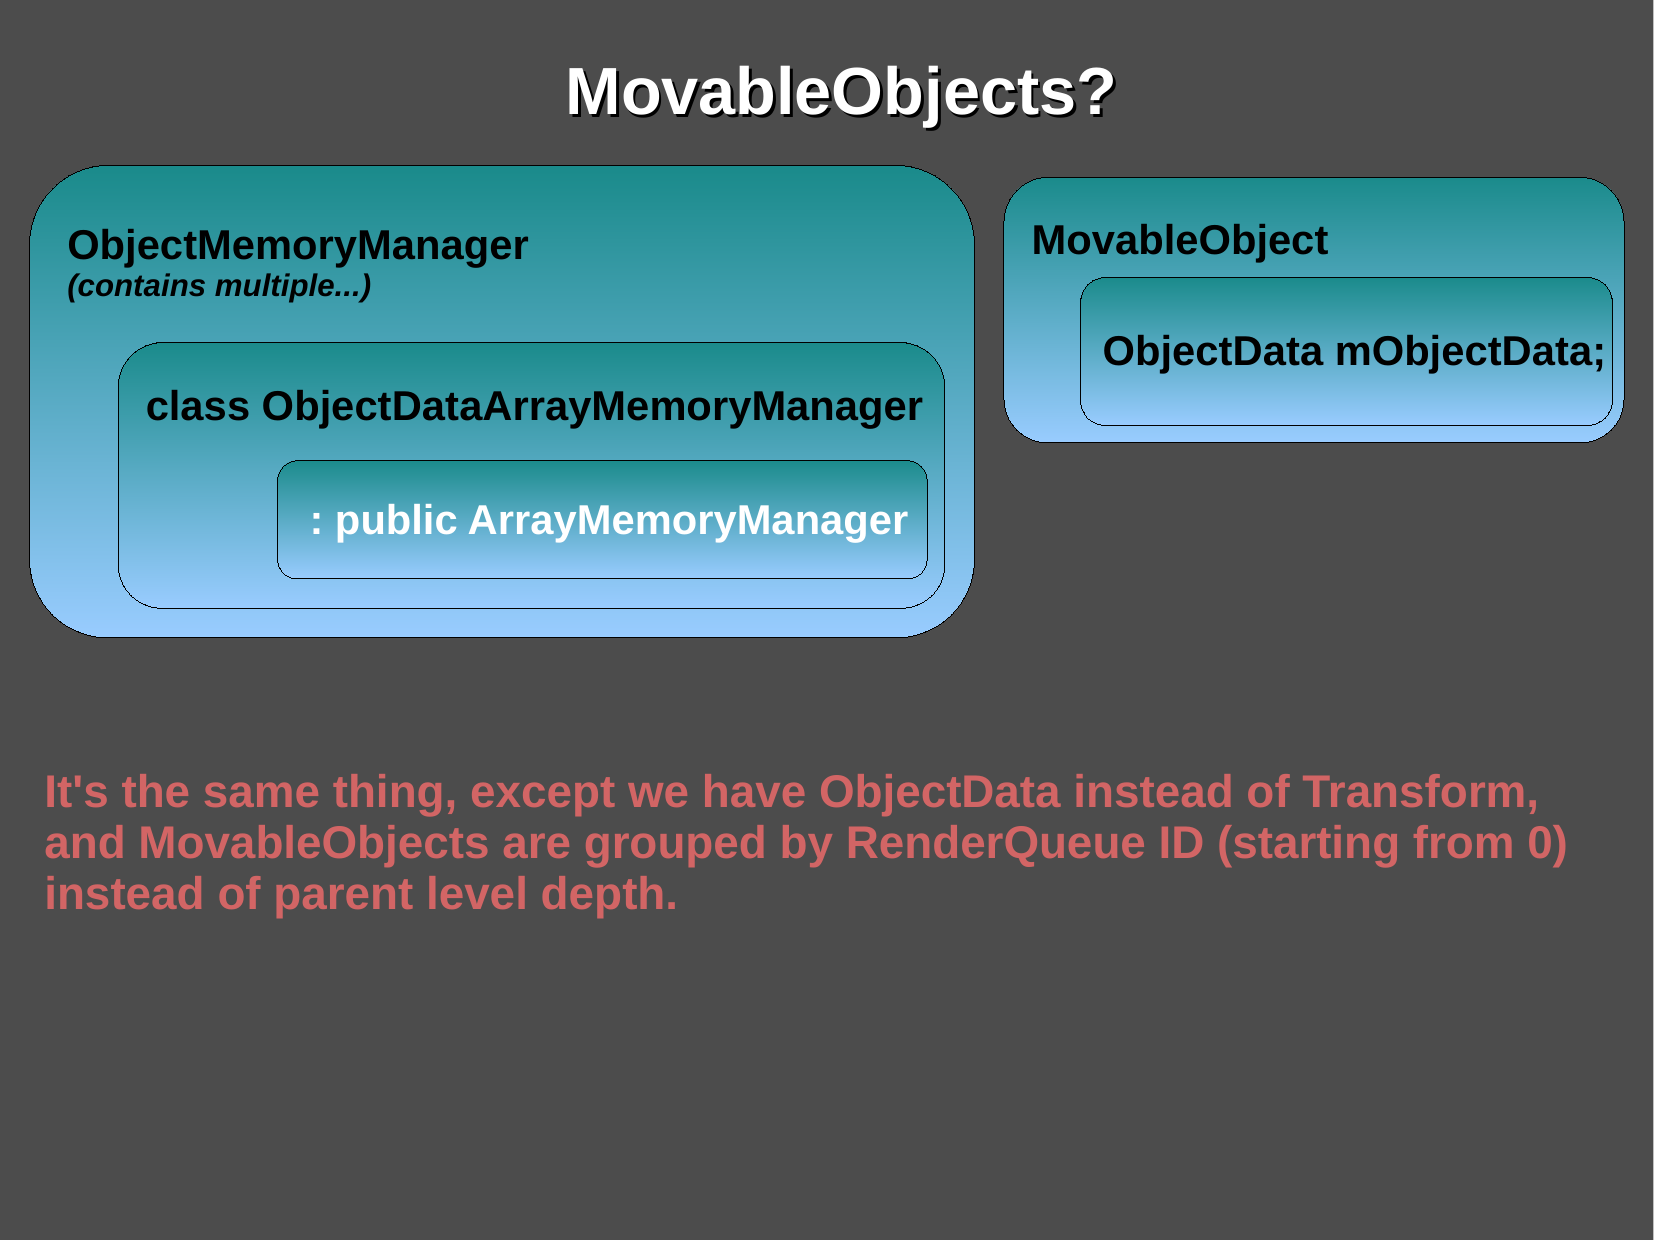

MovableObjects?
ObjectMemoryManager
(contains multiple...)
class ObjectDataArrayMemoryManager
 : public ArrayMemoryManager
MovableObject
ObjectData mObjectData;
It's the same thing, except we have ObjectData instead of Transform, and MovableObjects are grouped by RenderQueue ID (starting from 0) instead of parent level depth.